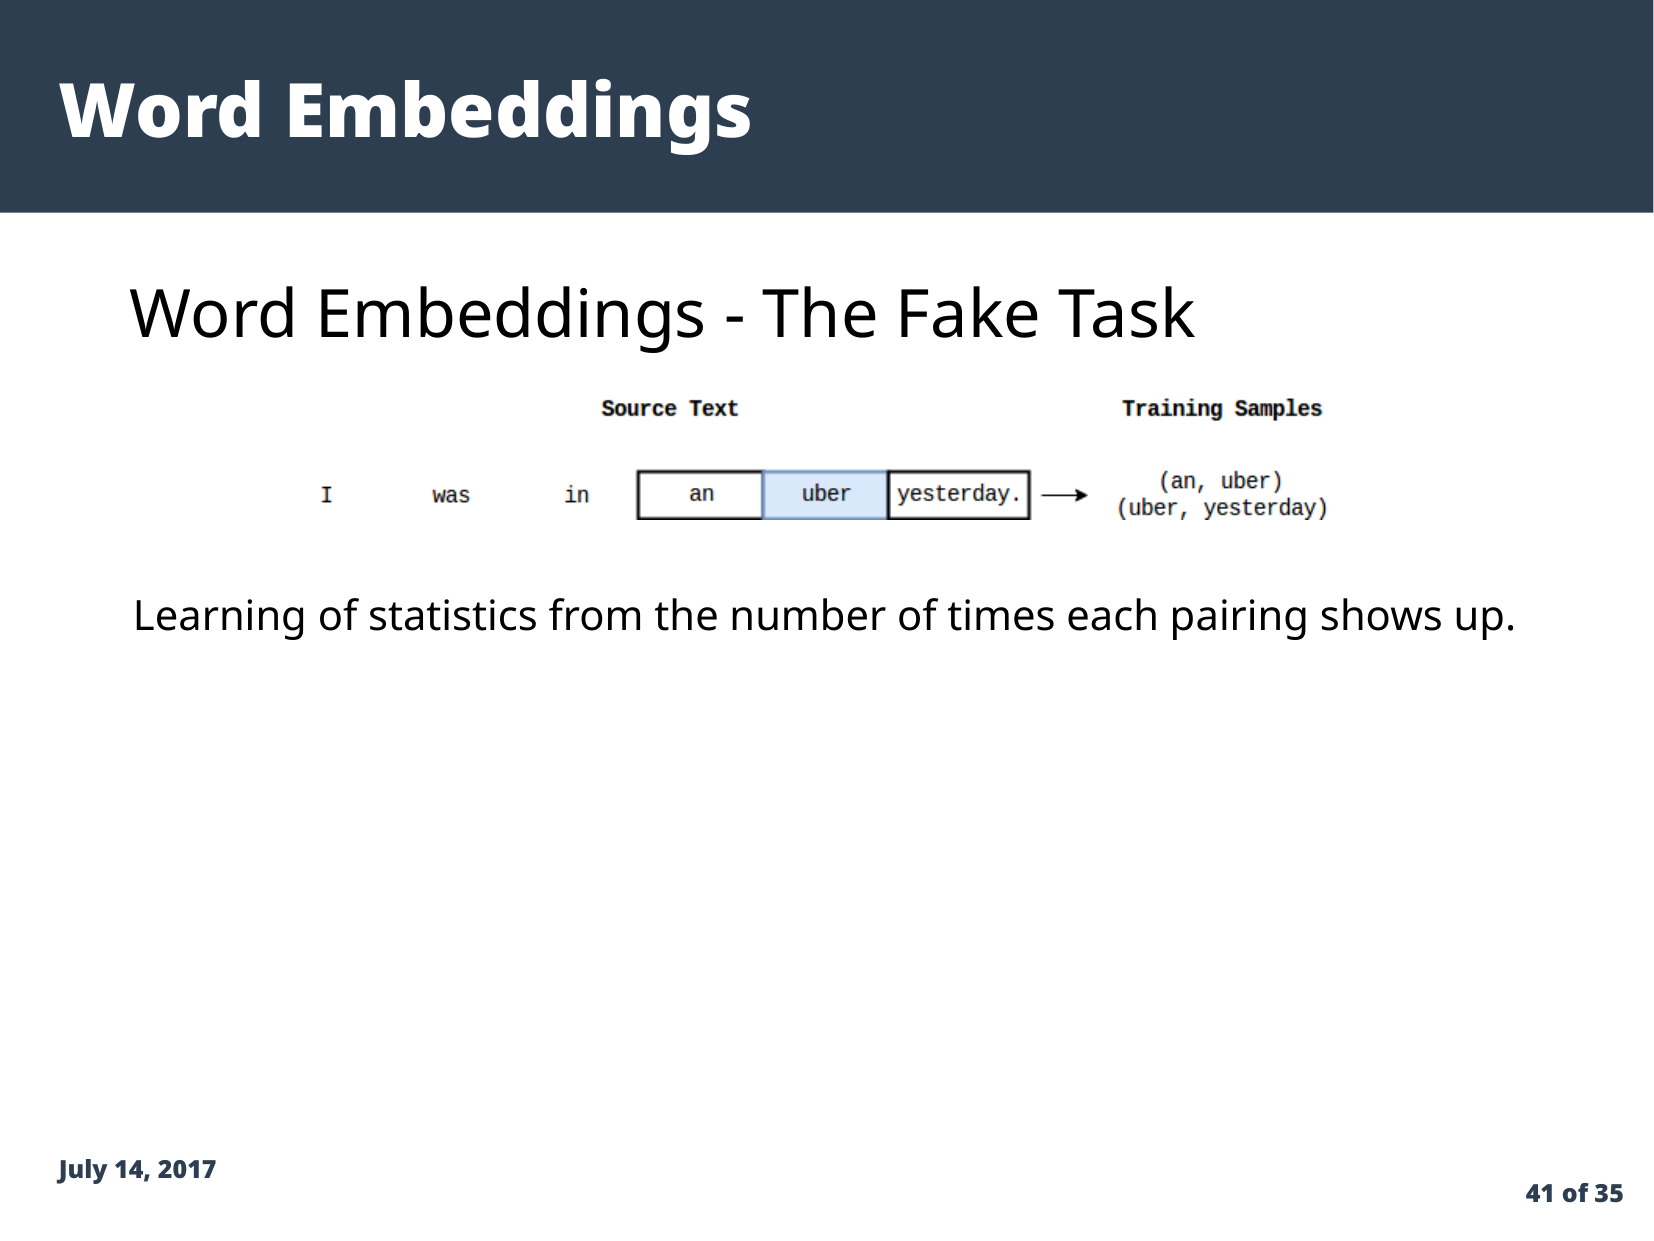

# Word Embeddings
Word Embeddings - The Fake Task
Learning of statistics from the number of times each pairing shows up.
July 14, 2017
41